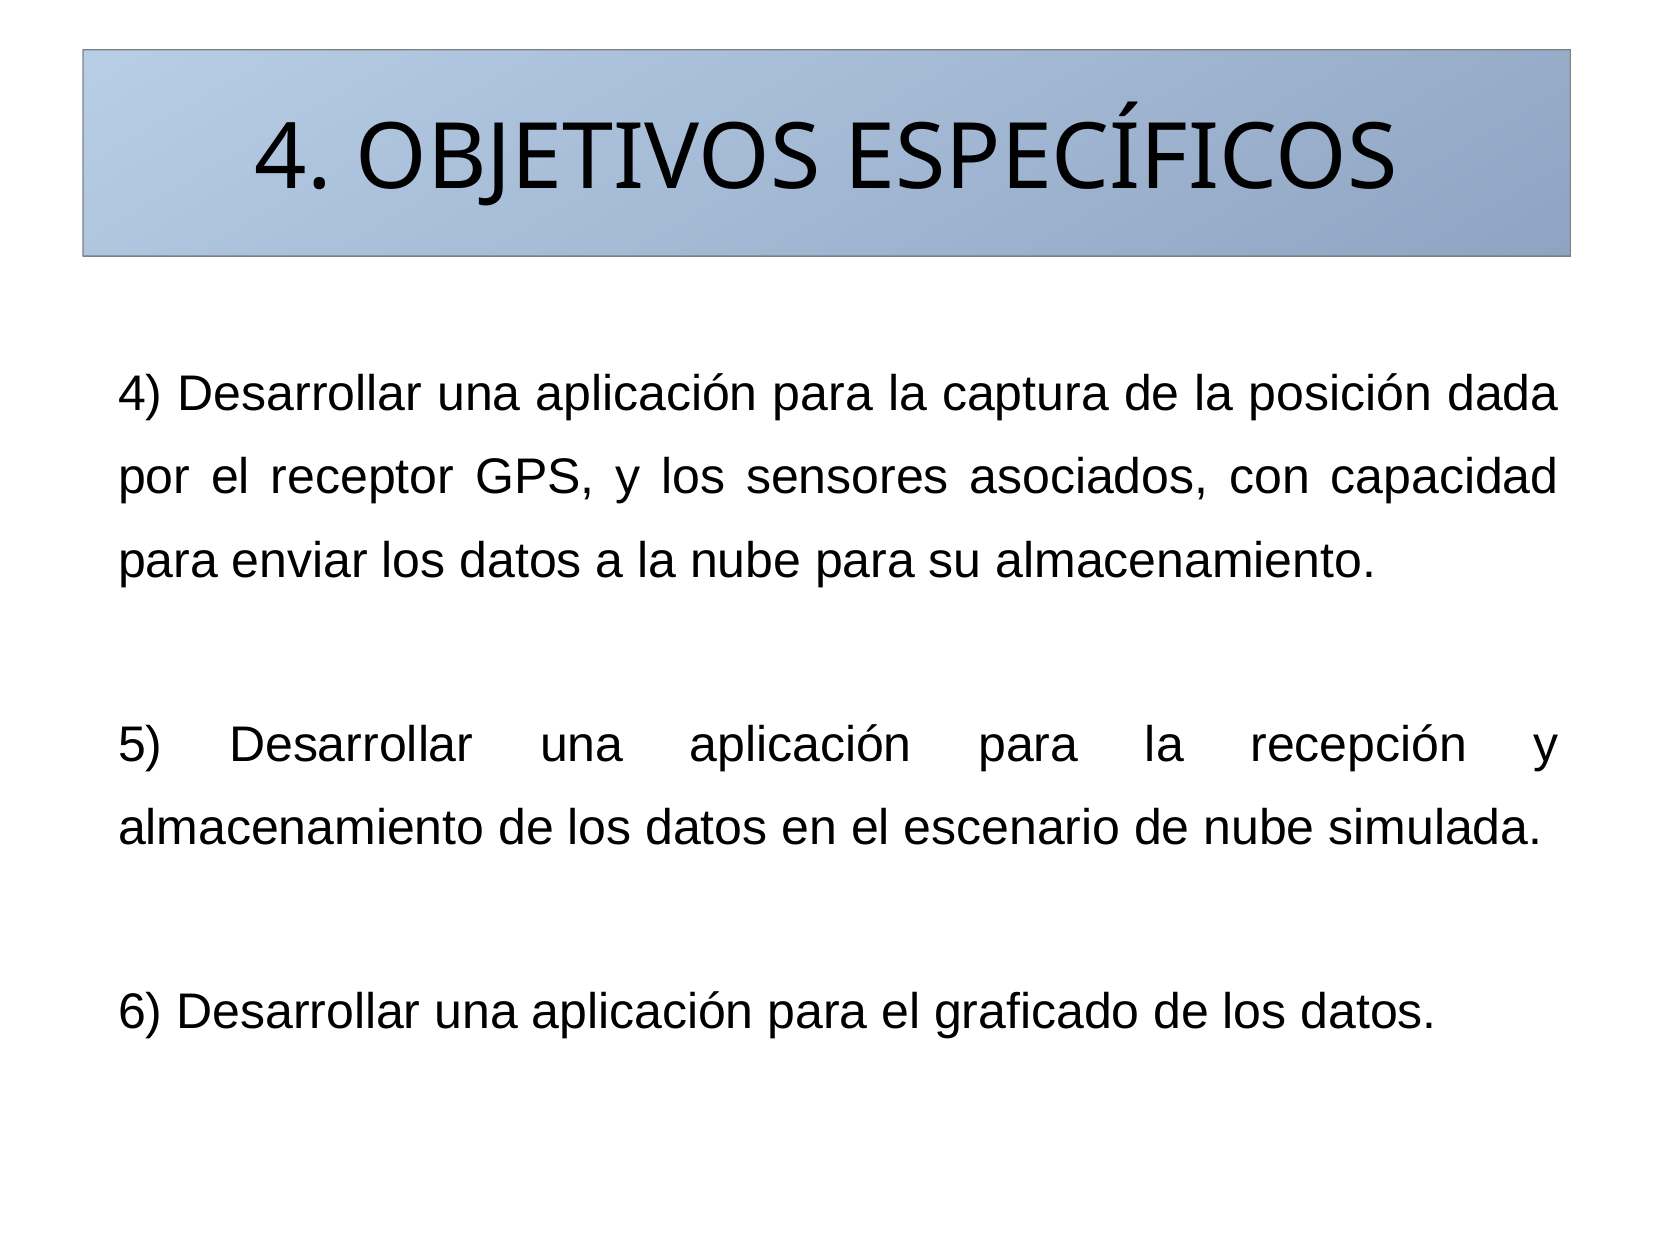

# 4. OBJETIVOS ESPECÍFICOS
4) Desarrollar una aplicación para la captura de la posición dada por el receptor GPS, y los sensores asociados, con capacidad para enviar los datos a la nube para su almacenamiento.
5) Desarrollar una aplicación para la recepción y almacenamiento de los datos en el escenario de nube simulada.
6) Desarrollar una aplicación para el graficado de los datos.